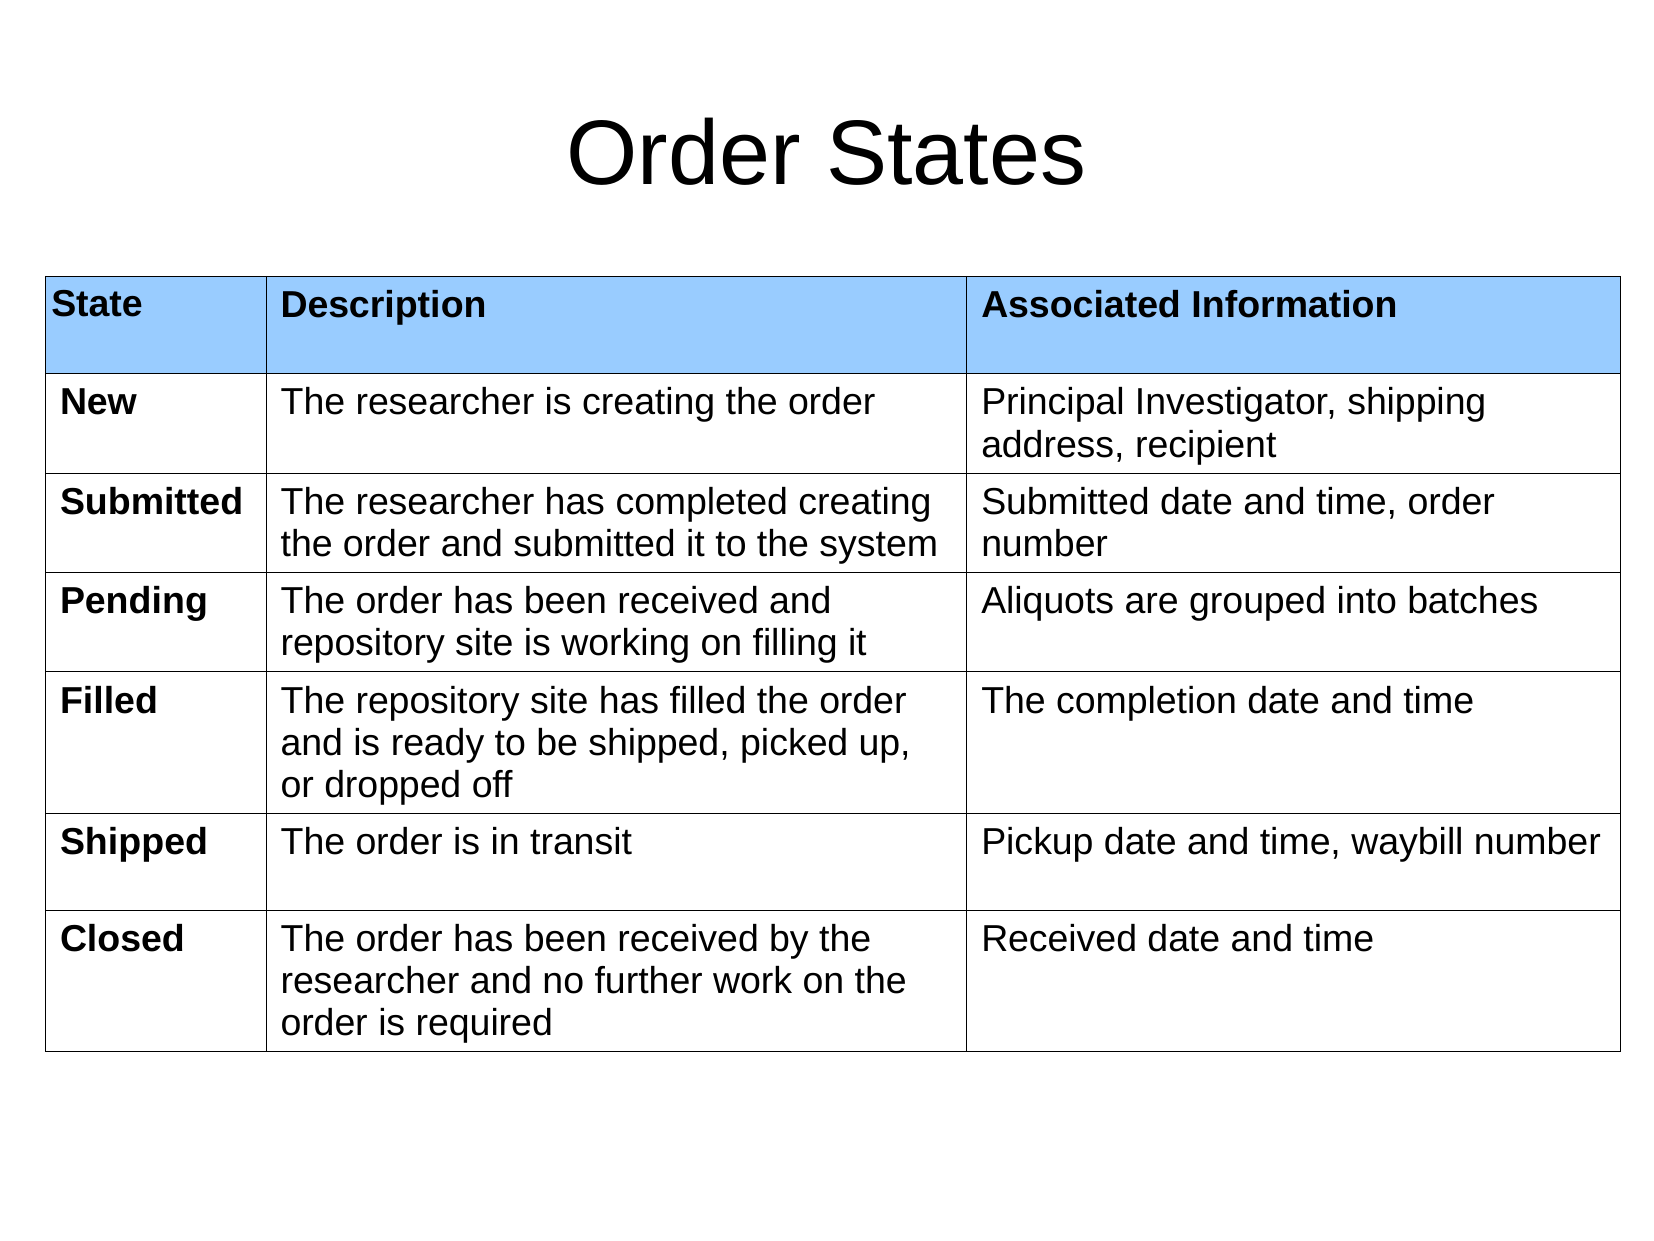

# Order States
| State | Description | Associated Information |
| --- | --- | --- |
| New | The researcher is creating the order | Principal Investigator, shipping address, recipient |
| Submitted | The researcher has completed creating the order and submitted it to the system | Submitted date and time, order number |
| Pending | The order has been received and repository site is working on filling it | Aliquots are grouped into batches |
| Filled | The repository site has filled the order and is ready to be shipped, picked up, or dropped off | The completion date and time |
| Shipped | The order is in transit | Pickup date and time, waybill number |
| Closed | The order has been received by the researcher and no further work on the order is required | Received date and time |